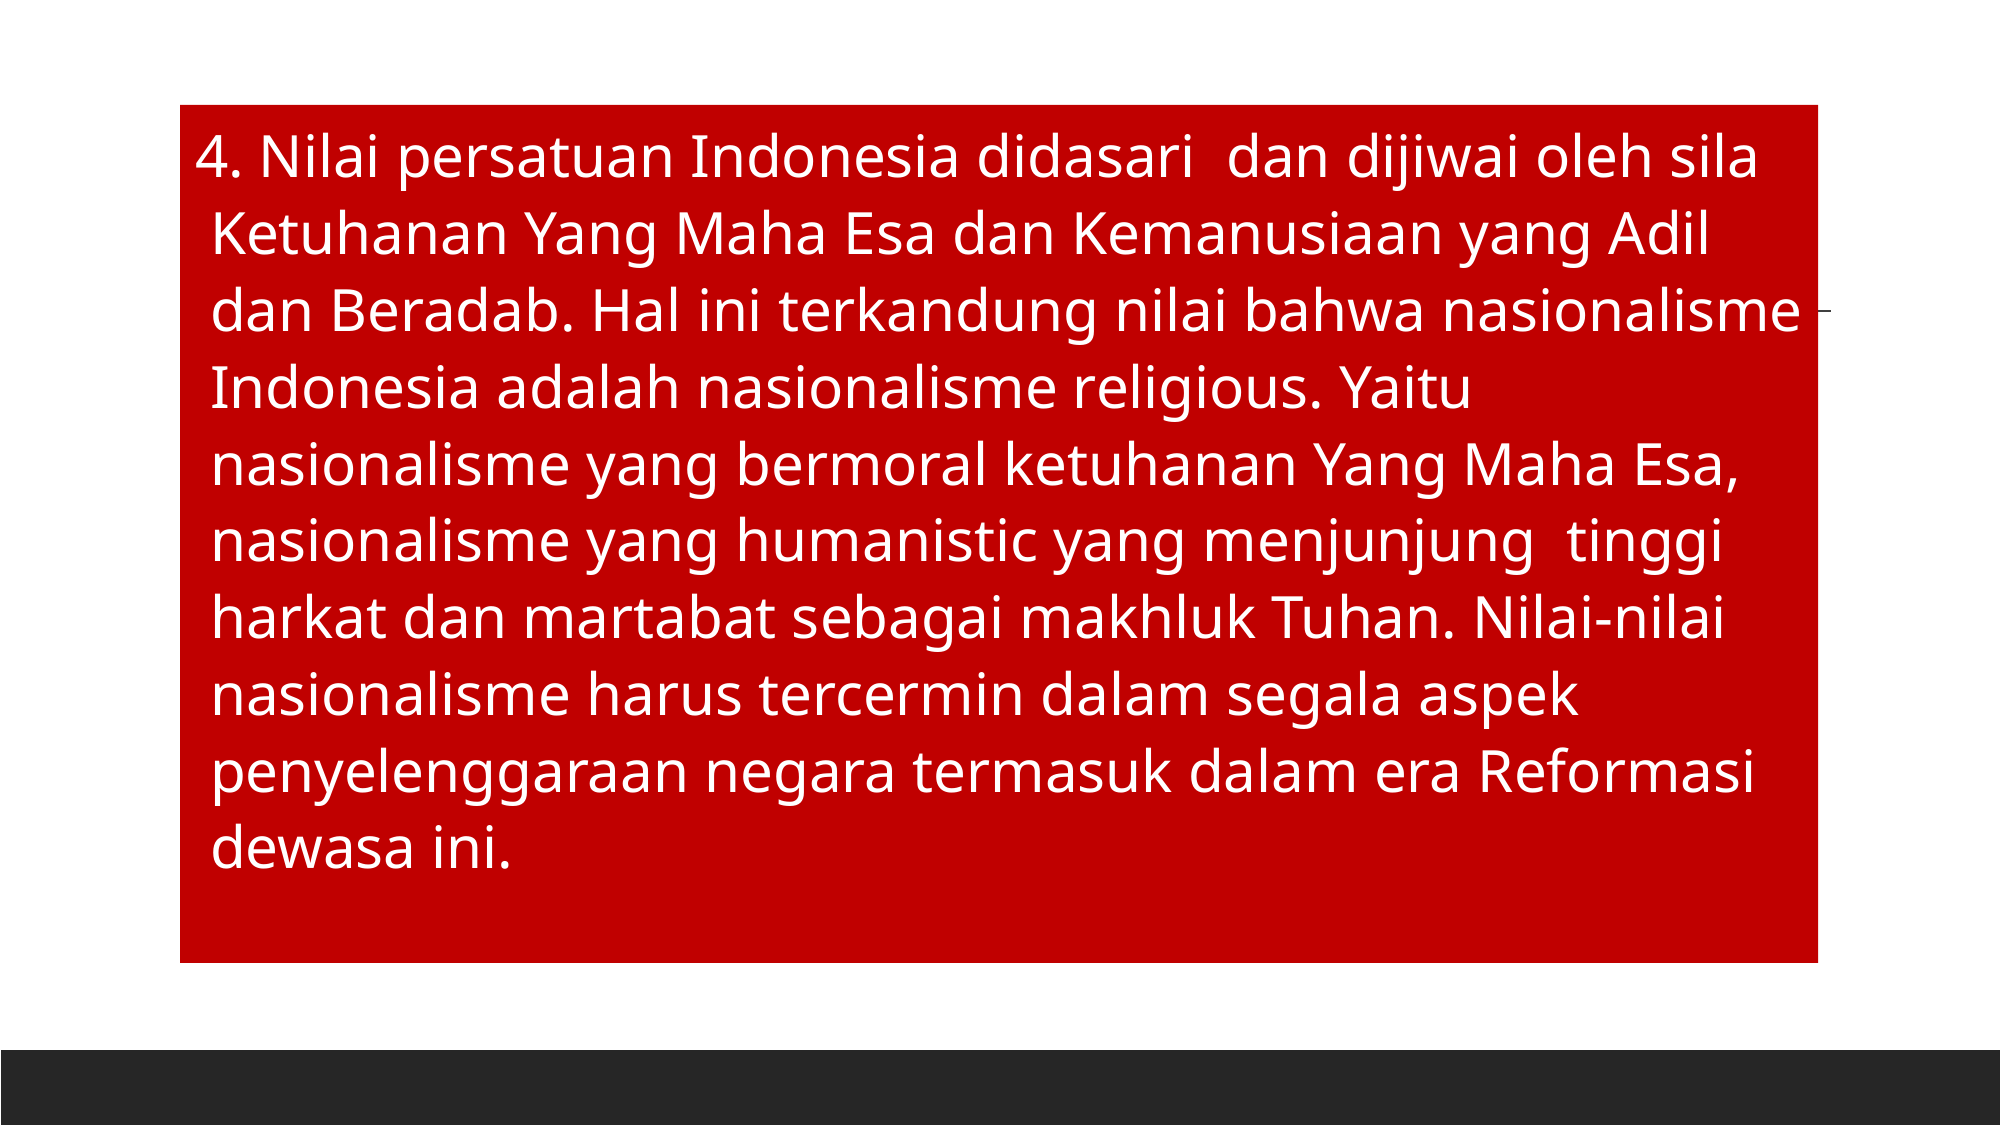

# 4. Nilai persatuan Indonesia didasari dan dijiwai oleh sila Ketuhanan Yang Maha Esa dan Kemanusiaan yang Adil dan Beradab. Hal ini terkandung nilai bahwa nasionalisme Indonesia adalah nasionalisme religious. Yaitu nasionalisme yang bermoral ketuhanan Yang Maha Esa, nasionalisme yang humanistic yang menjunjung tinggi harkat dan martabat sebagai makhluk Tuhan. Nilai-nilai nasionalisme harus tercermin dalam segala aspek penyelenggaraan negara termasuk dalam era Reformasi dewasa ini.